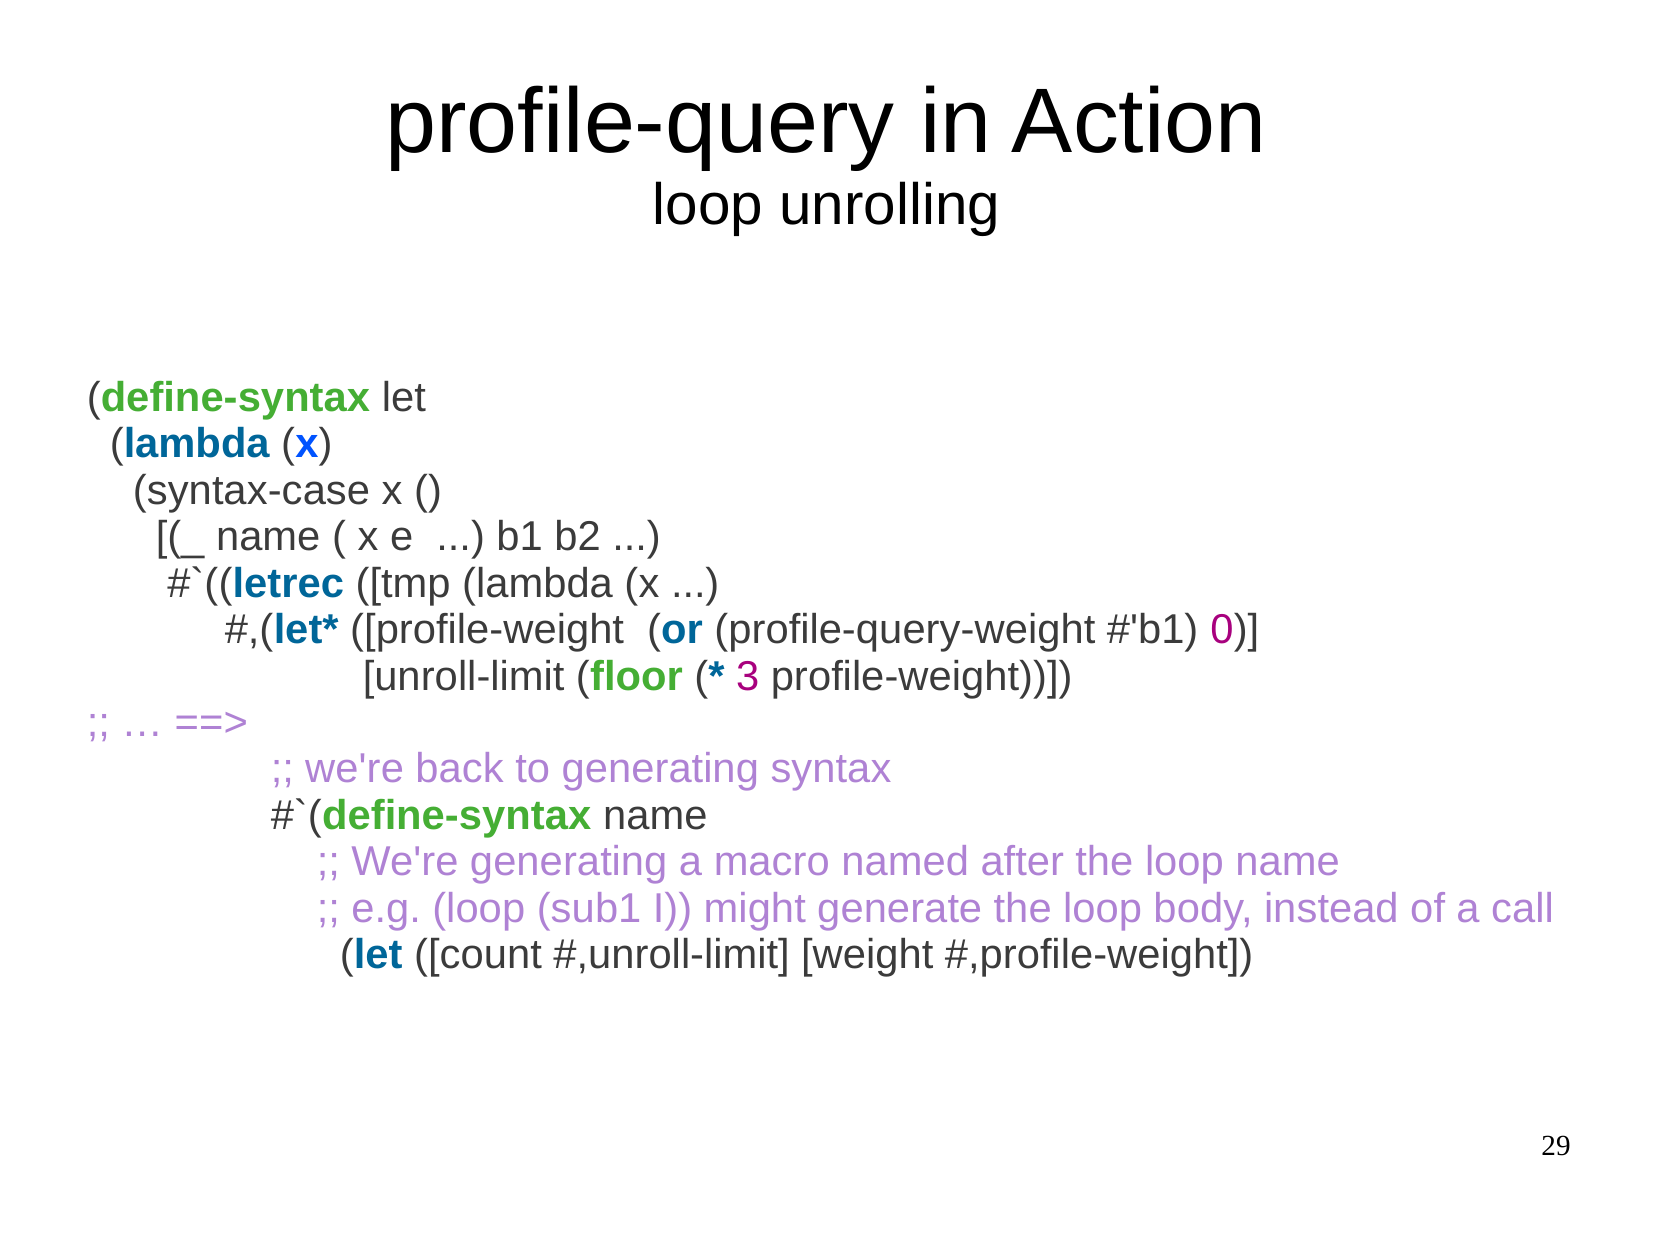

# profile-query in Action loop unrolling
(define-syntax let
 (lambda (x)
 (syntax-case x ()
 [(_ name ([x e] ...) b1 b2 ...)
 #`((letrec ([tmp (lambda (x ...)
 #,(let* ([profile-weight (or (profile-query-weight #'b1) 0)]
 [unroll-limit (floor (* 3 profile-weight))])
;; … ==>
 ;; we're back to generating syntax
 #`(define-syntax name
 ;; We're generating a macro named after the loop name
 ;; e.g. (loop (sub1 I)) might generate the loop body, instead of a call
 (let ([count #,unroll-limit] [weight #,profile-weight])
29